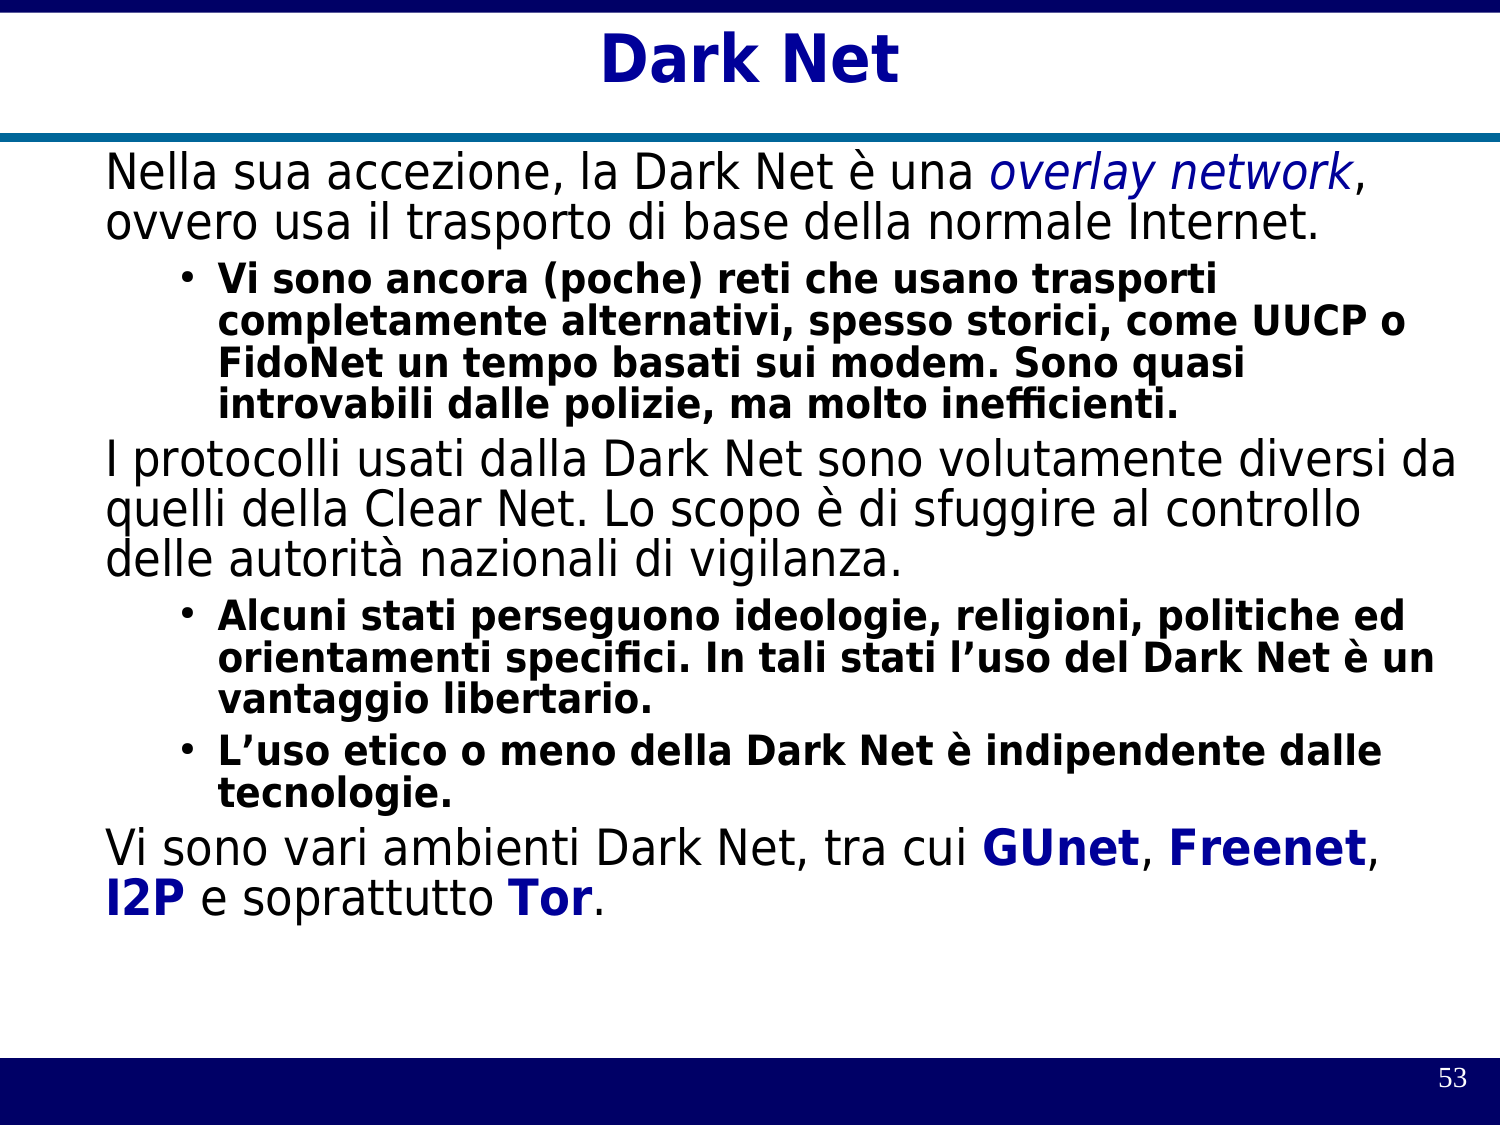

# Dark Net
Nella sua accezione, la Dark Net è una overlay network, ovvero usa il trasporto di base della normale Internet.
Vi sono ancora (poche) reti che usano trasporti completamente alternativi, spesso storici, come UUCP o FidoNet un tempo basati sui modem. Sono quasi introvabili dalle polizie, ma molto inefficienti.
I protocolli usati dalla Dark Net sono volutamente diversi da quelli della Clear Net. Lo scopo è di sfuggire al controllo delle autorità nazionali di vigilanza.
Alcuni stati perseguono ideologie, religioni, politiche ed orientamenti specifici. In tali stati l’uso del Dark Net è un vantaggio libertario.
L’uso etico o meno della Dark Net è indipendente dalle tecnologie.
Vi sono vari ambienti Dark Net, tra cui GUnet, Freenet, I2P e soprattutto Tor.